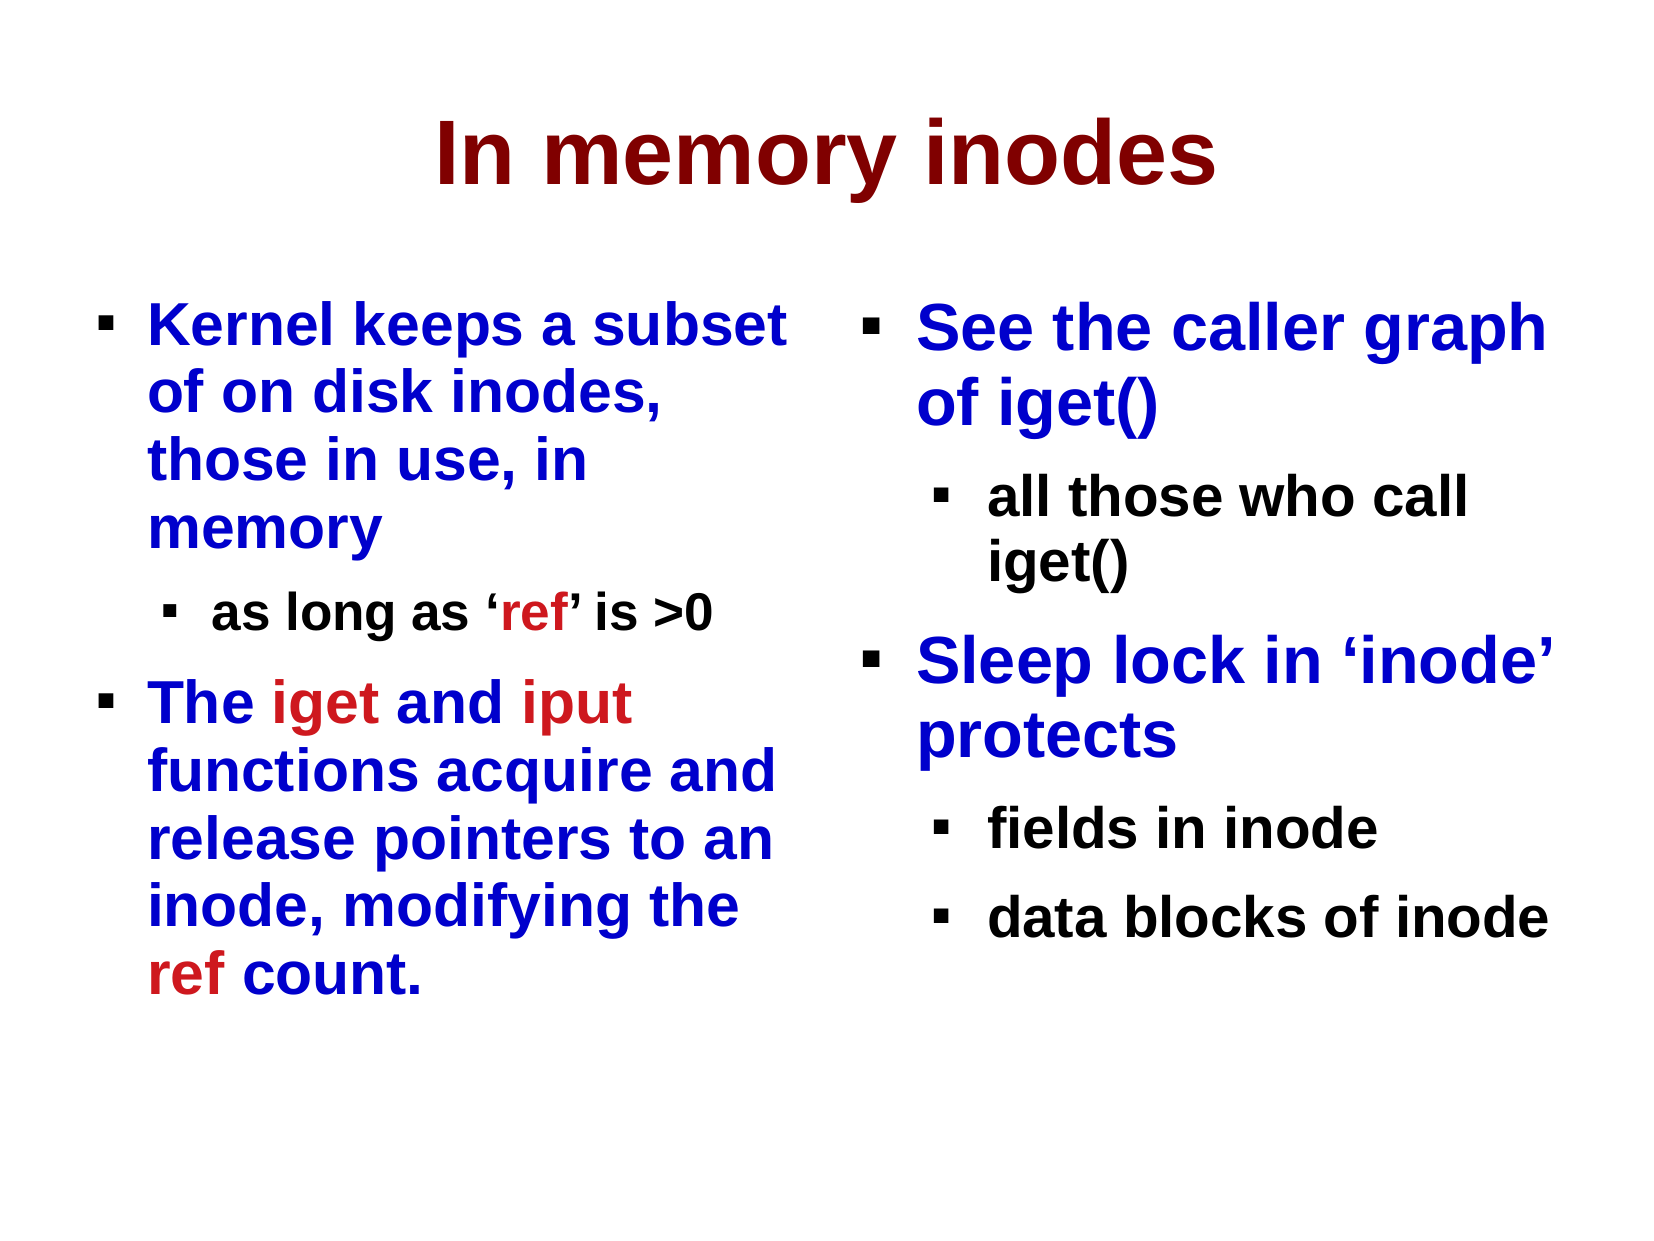

# In memory inodes
Kernel keeps a subset of on disk inodes, those in use, in memory
as long as ‘ref’ is >0
The iget and iput functions acquire and release pointers to an inode, modifying the ref count.
See the caller graph of iget()
all those who call iget()
Sleep lock in ‘inode’ protects
fields in inode
data blocks of inode